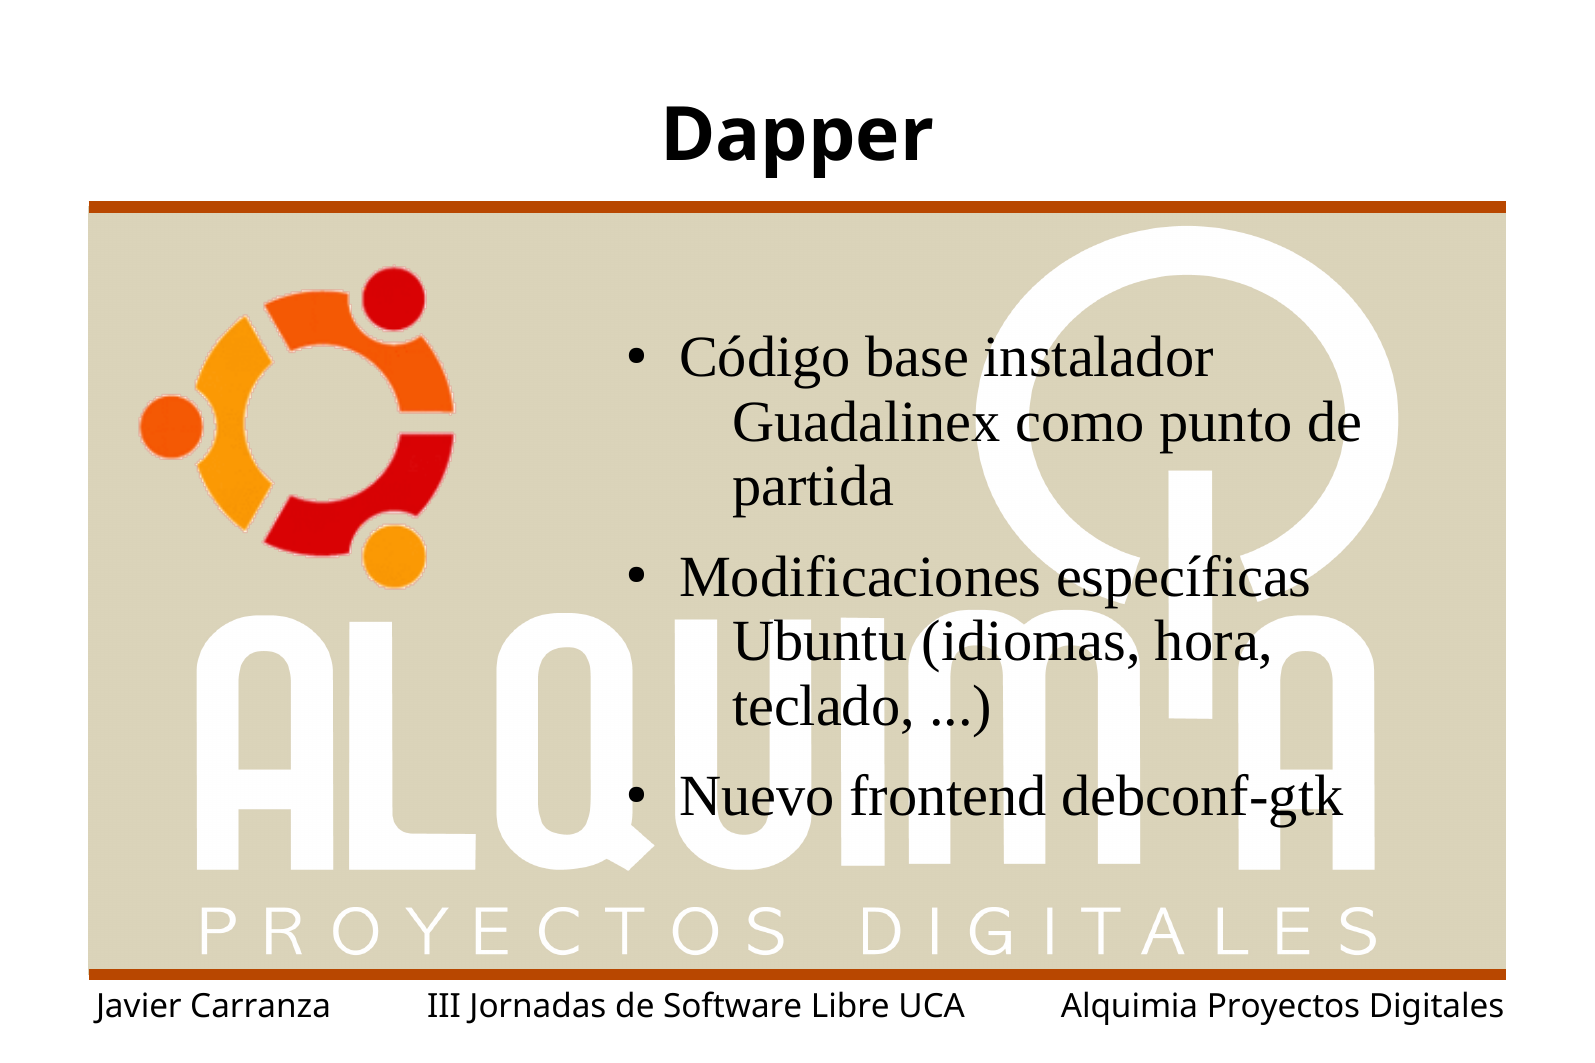

# Dapper
Código base instalador Guadalinex como punto de partida
Modificaciones específicas Ubuntu (idiomas, hora, teclado, ...)
Nuevo frontend debconf-gtk
 Javier Carranza III Jornadas de Software Libre UCA Alquimia Proyectos Digitales